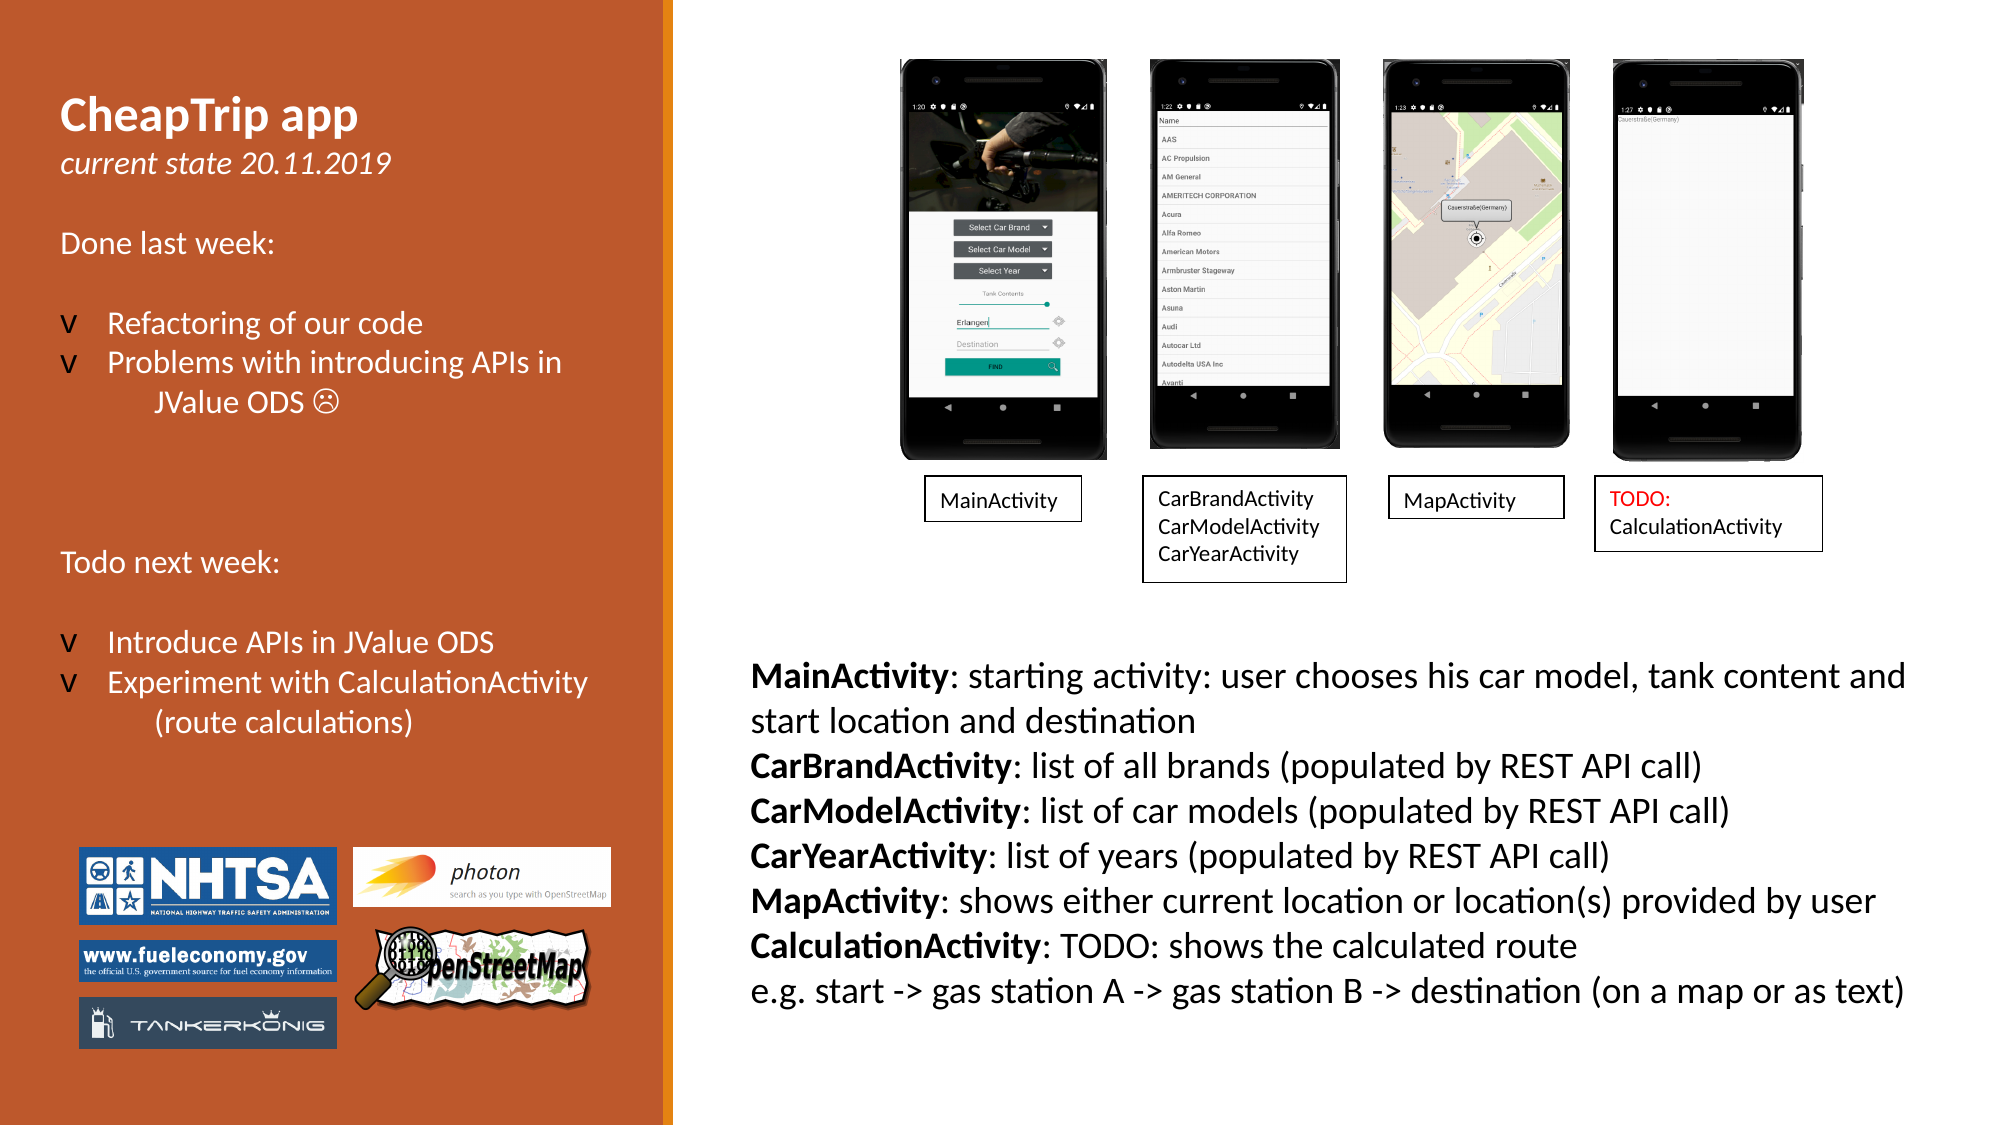

MainActivity
CarBrandActivity
CarModelActivity
CarYearActivity
MapActivity
TODO:
CalculationActivity
CheapTrip app
current state 20.11.2019
Done last week:
Refactoring of our code
Problems with introducing APIs in JValue ODS 
Todo next week:
Introduce APIs in JValue ODS
Experiment with CalculationActivity (route calculations)
MainActivity: starting activity: user chooses his car model, tank content and start location and destination
CarBrandActivity: list of all brands (populated by REST API call)
CarModelActivity: list of car models (populated by REST API call)
CarYearActivity: list of years (populated by REST API call)
MapActivity: shows either current location or location(s) provided by user
CalculationActivity: TODO: shows the calculated route
e.g. start -> gas station A -> gas station B -> destination (on a map or as text)